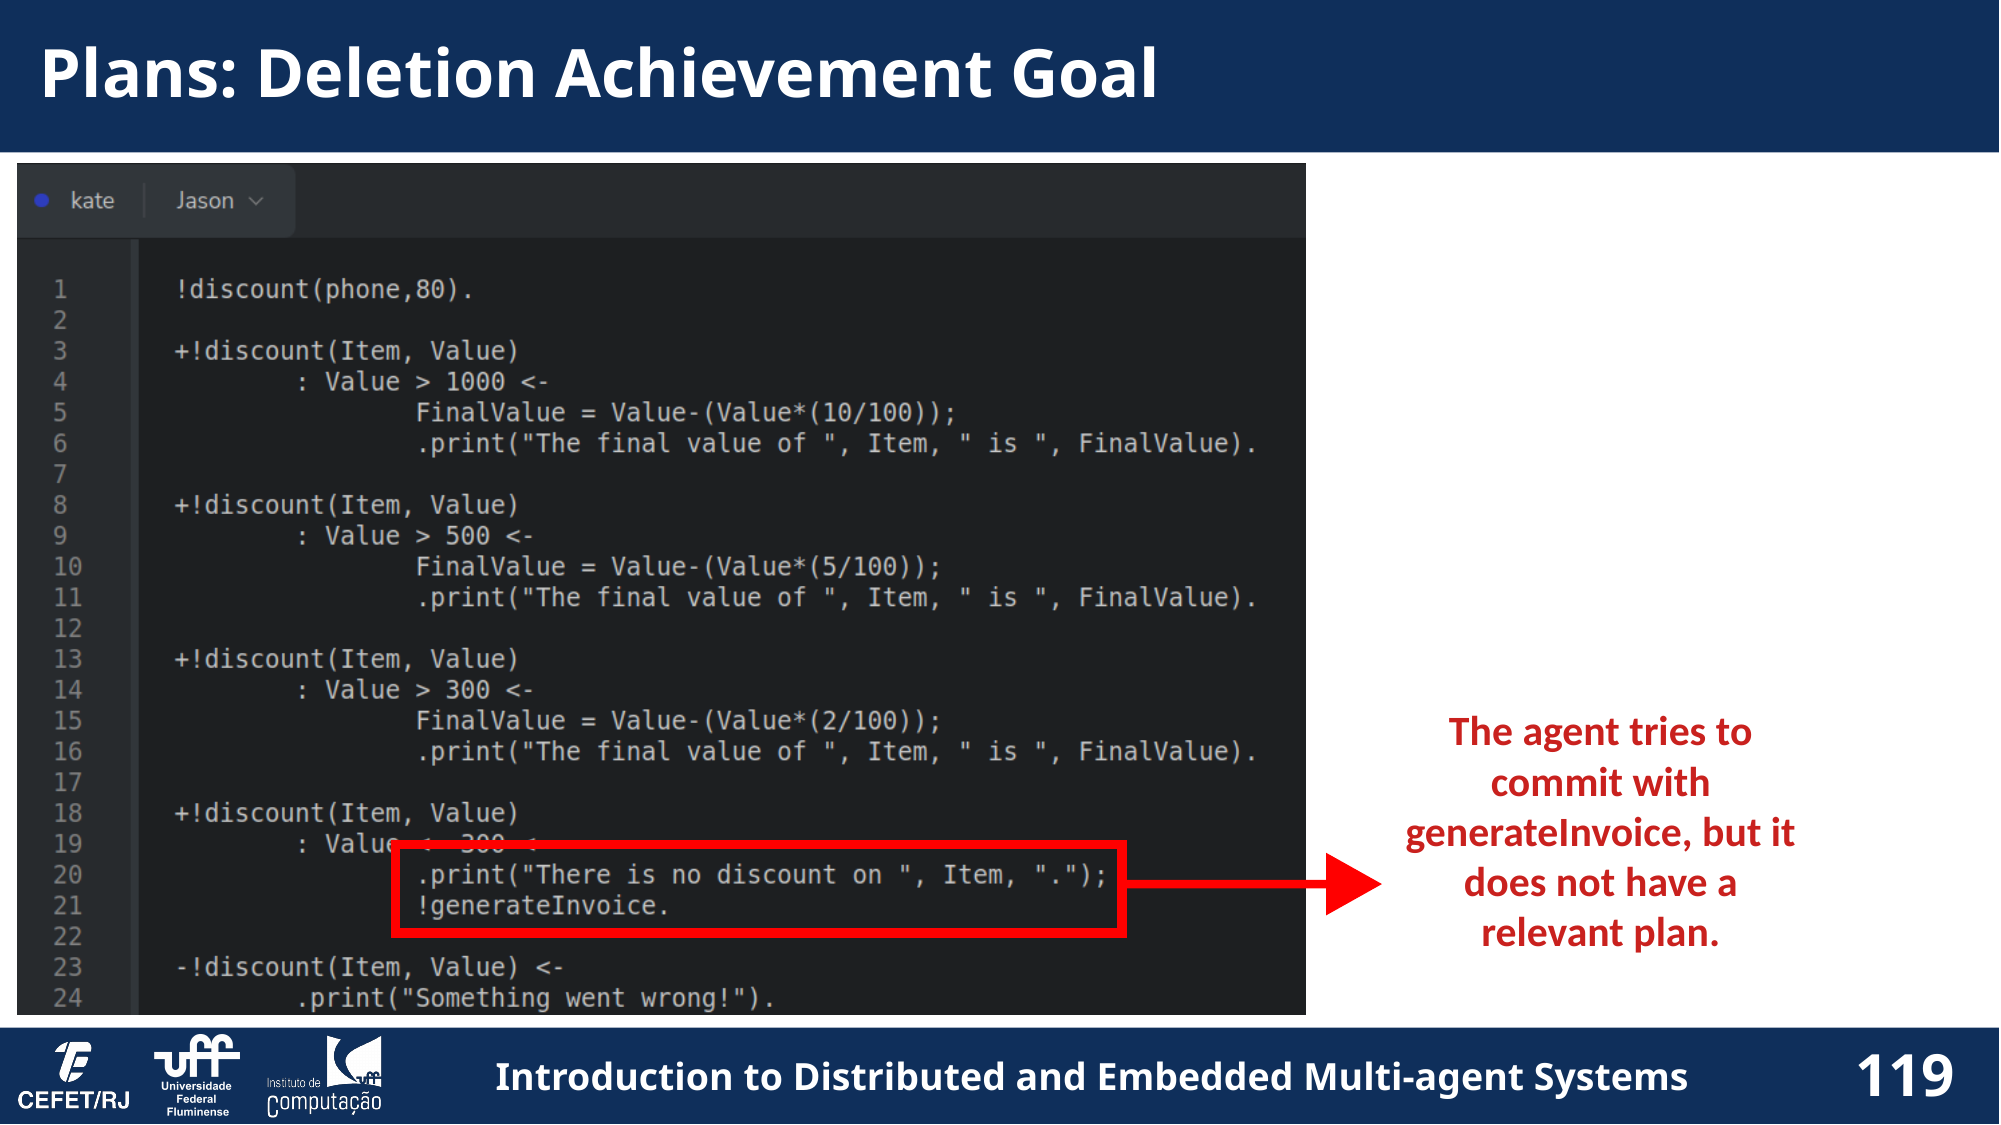

Plans: Deletion Achievement Goal
The agent tries to commit with generateInvoice, but it does not have a relevant plan.